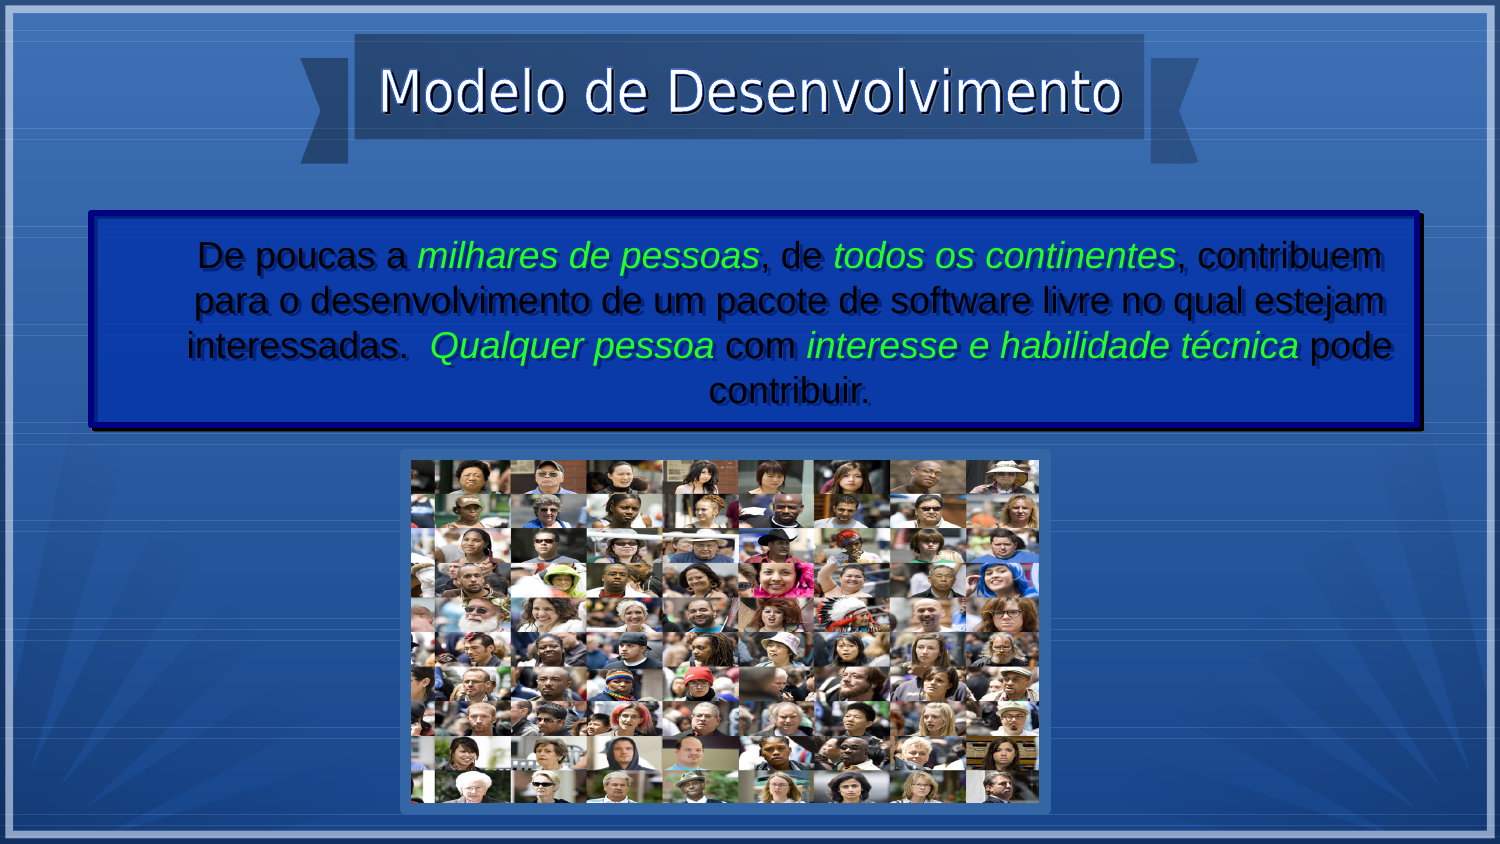

# Modelo de Desenvolvimento
De poucas a milhares de pessoas, de todos os continentes, contribuem para o desenvolvimento de um pacote de software livre no qual estejam interessadas. Qualquer pessoa com interesse e habilidade técnica pode contribuir.